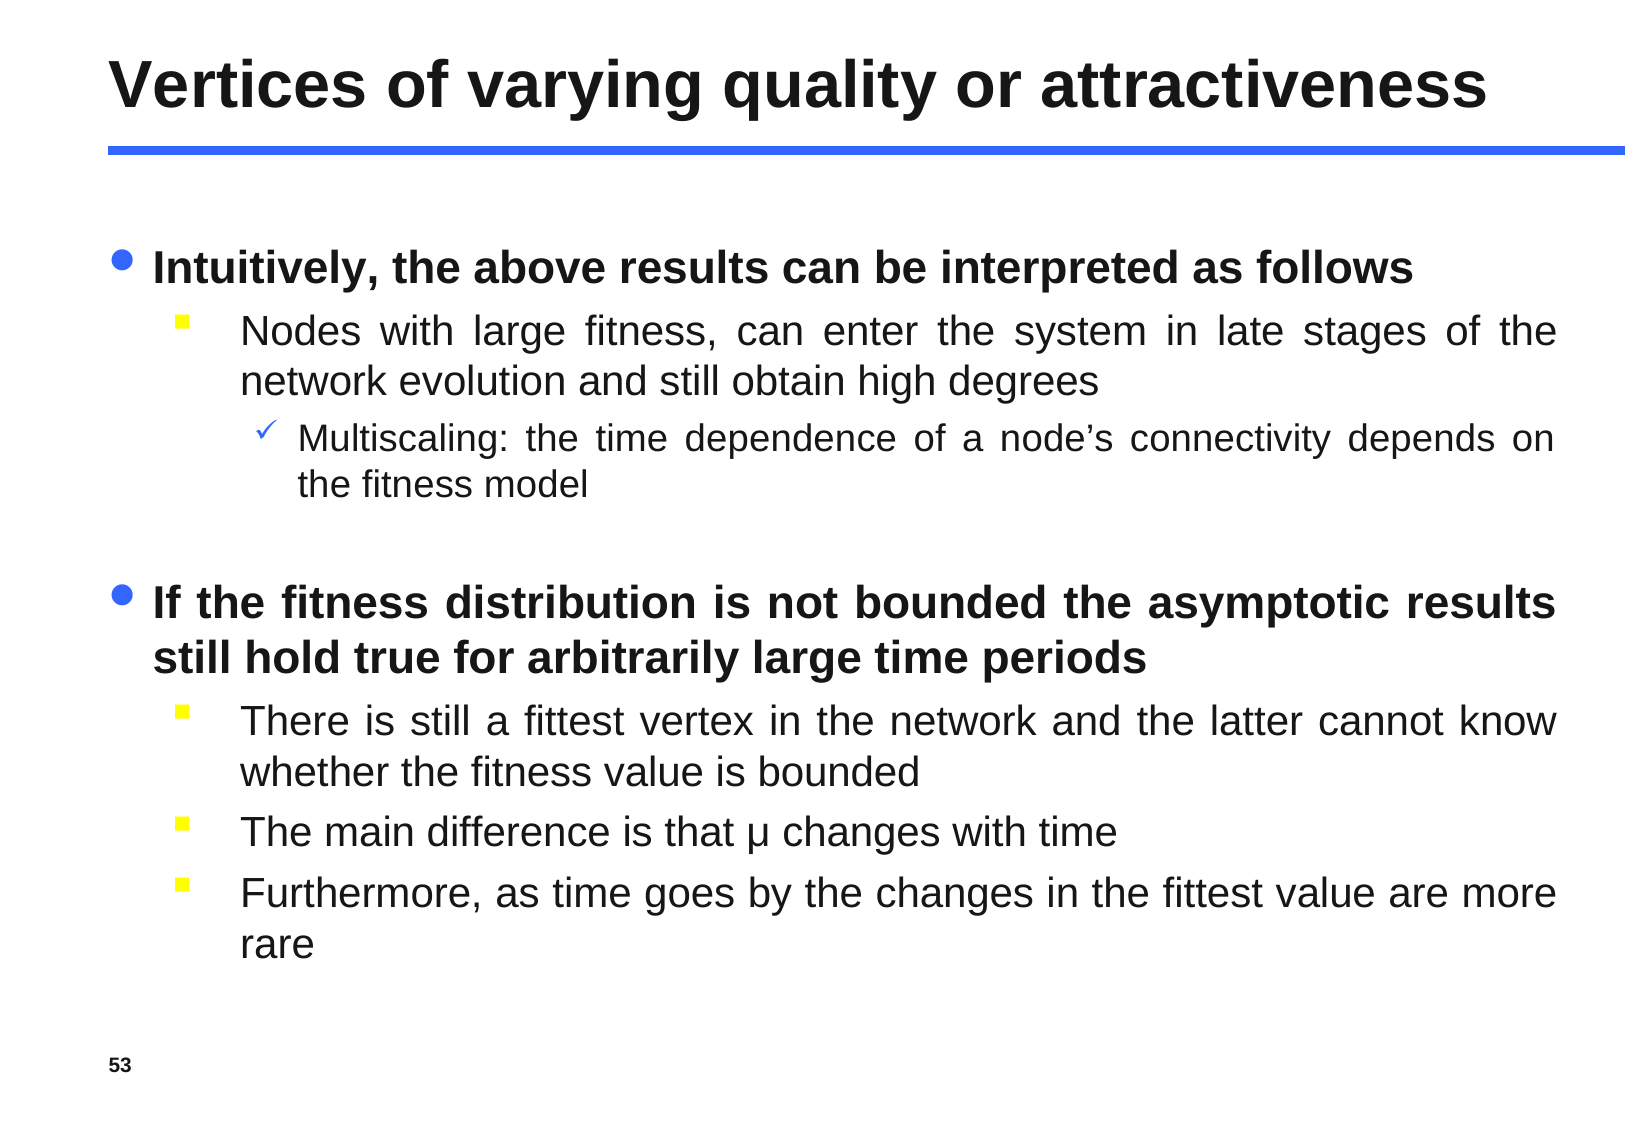

# Vertices of varying quality or attractiveness
Intuitively, the above results can be interpreted as follows
Nodes with large fitness, can enter the system in late stages of the network evolution and still obtain high degrees
Multiscaling: the time dependence of a node’s connectivity depends on the fitness model
If the fitness distribution is not bounded the asymptotic results still hold true for arbitrarily large time periods
There is still a fittest vertex in the network and the latter cannot know whether the fitness value is bounded
The main difference is that μ changes with time
Furthermore, as time goes by the changes in the fittest value are more rare